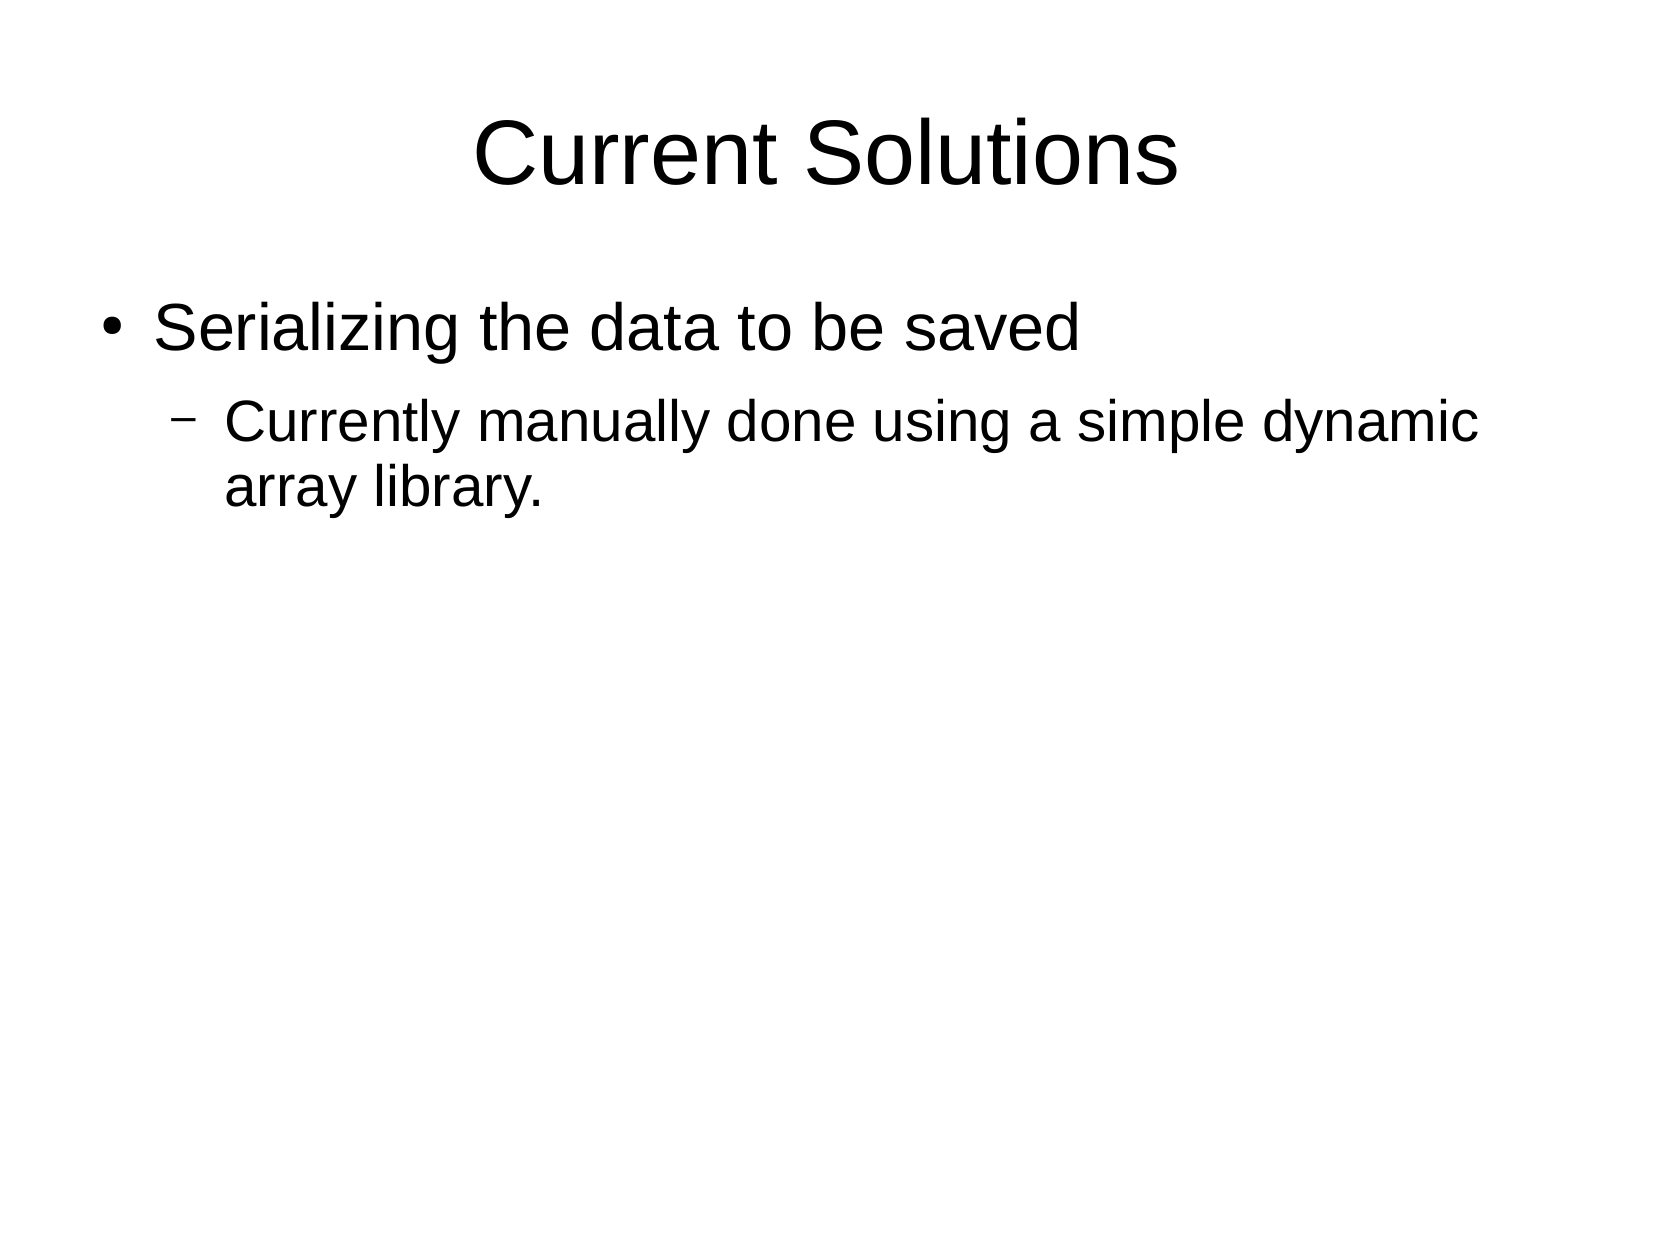

# Current Solutions
Serializing the data to be saved
Currently manually done using a simple dynamic array library.